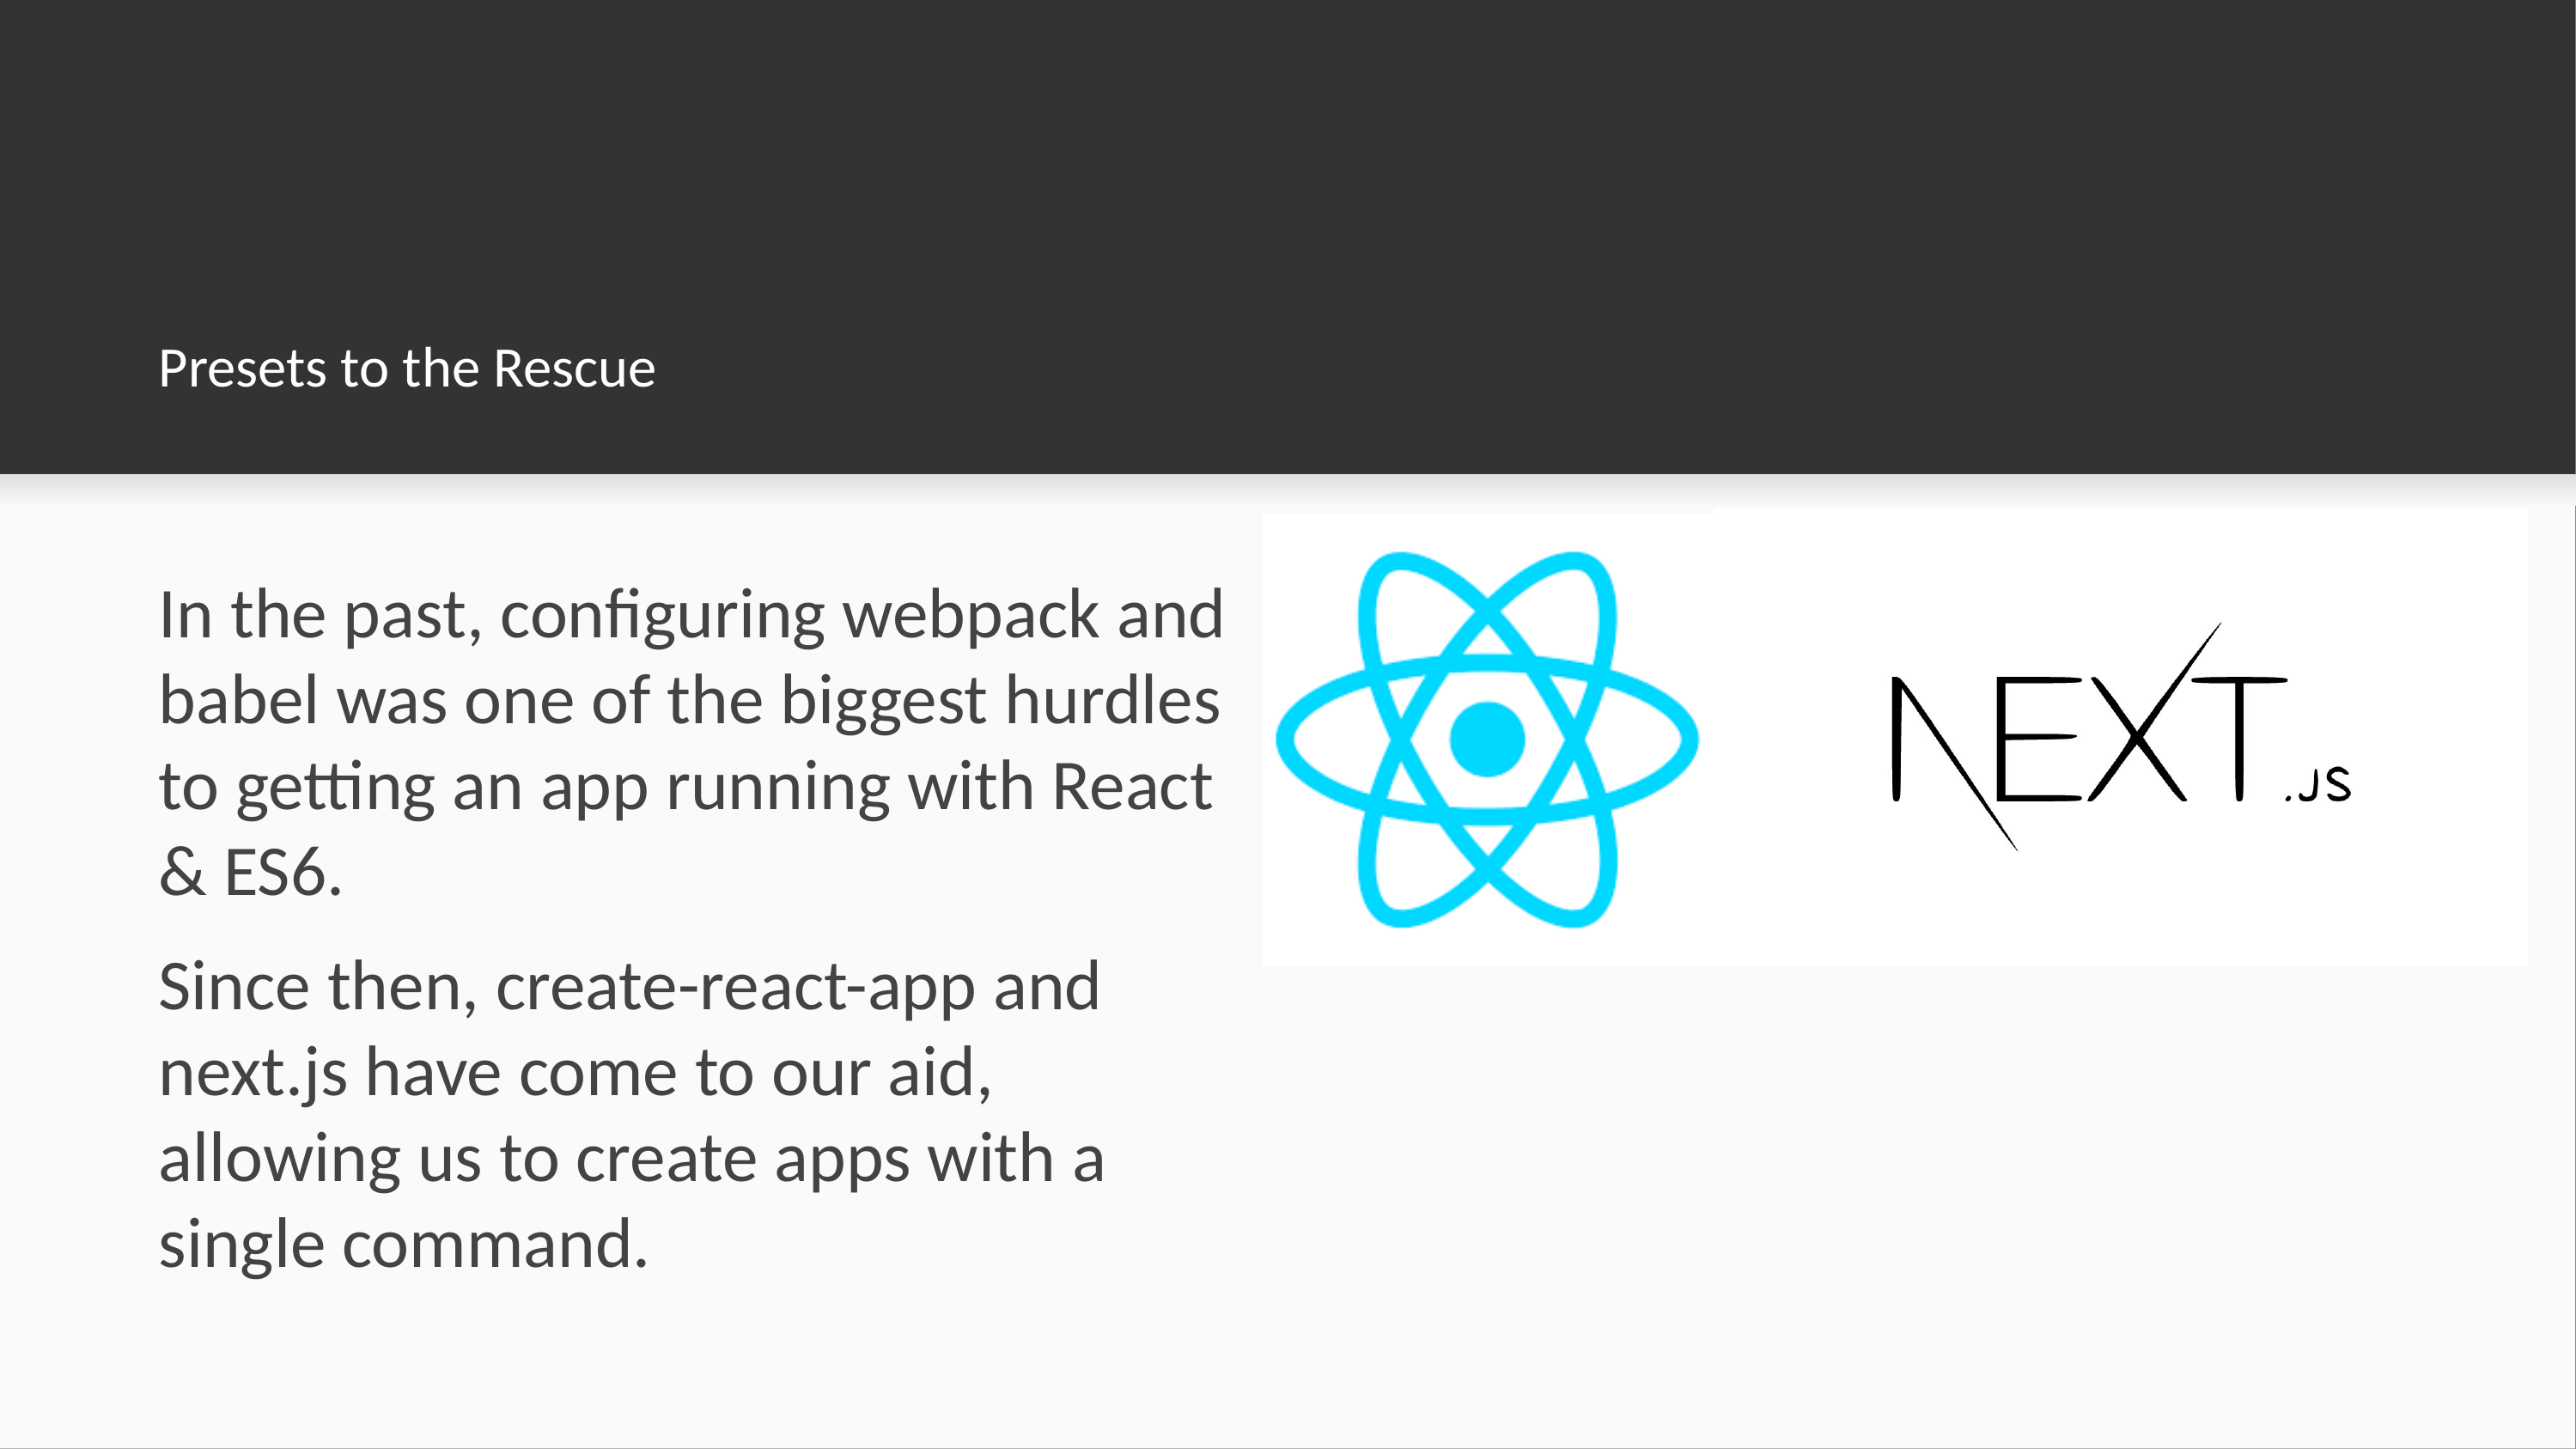

# Presets to the Rescue
In the past, configuring webpack and babel was one of the biggest hurdles to getting an app running with React & ES6.
Since then, create-react-app and next.js have come to our aid, allowing us to create apps with a single command.